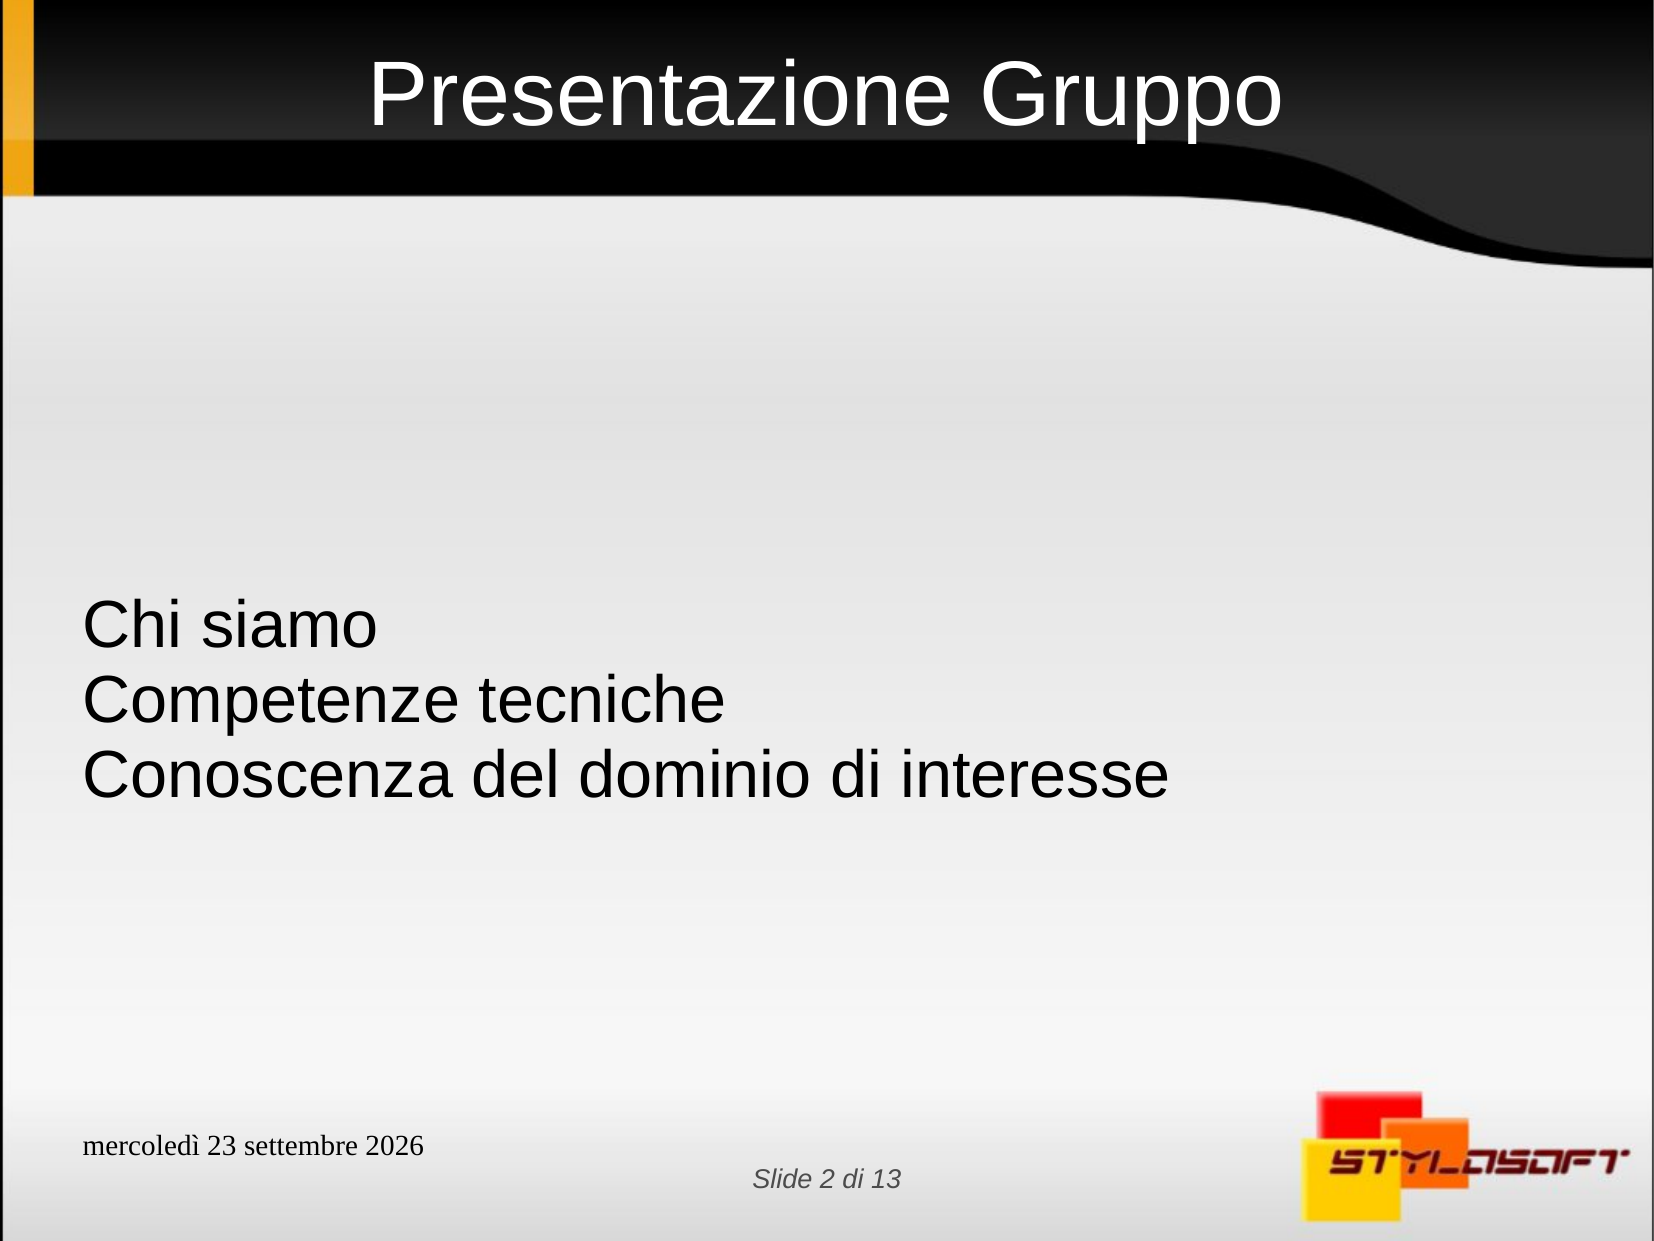

# Presentazione Gruppo
Chi siamo
Competenze tecniche
Conoscenza del dominio di interesse
Slide di 13